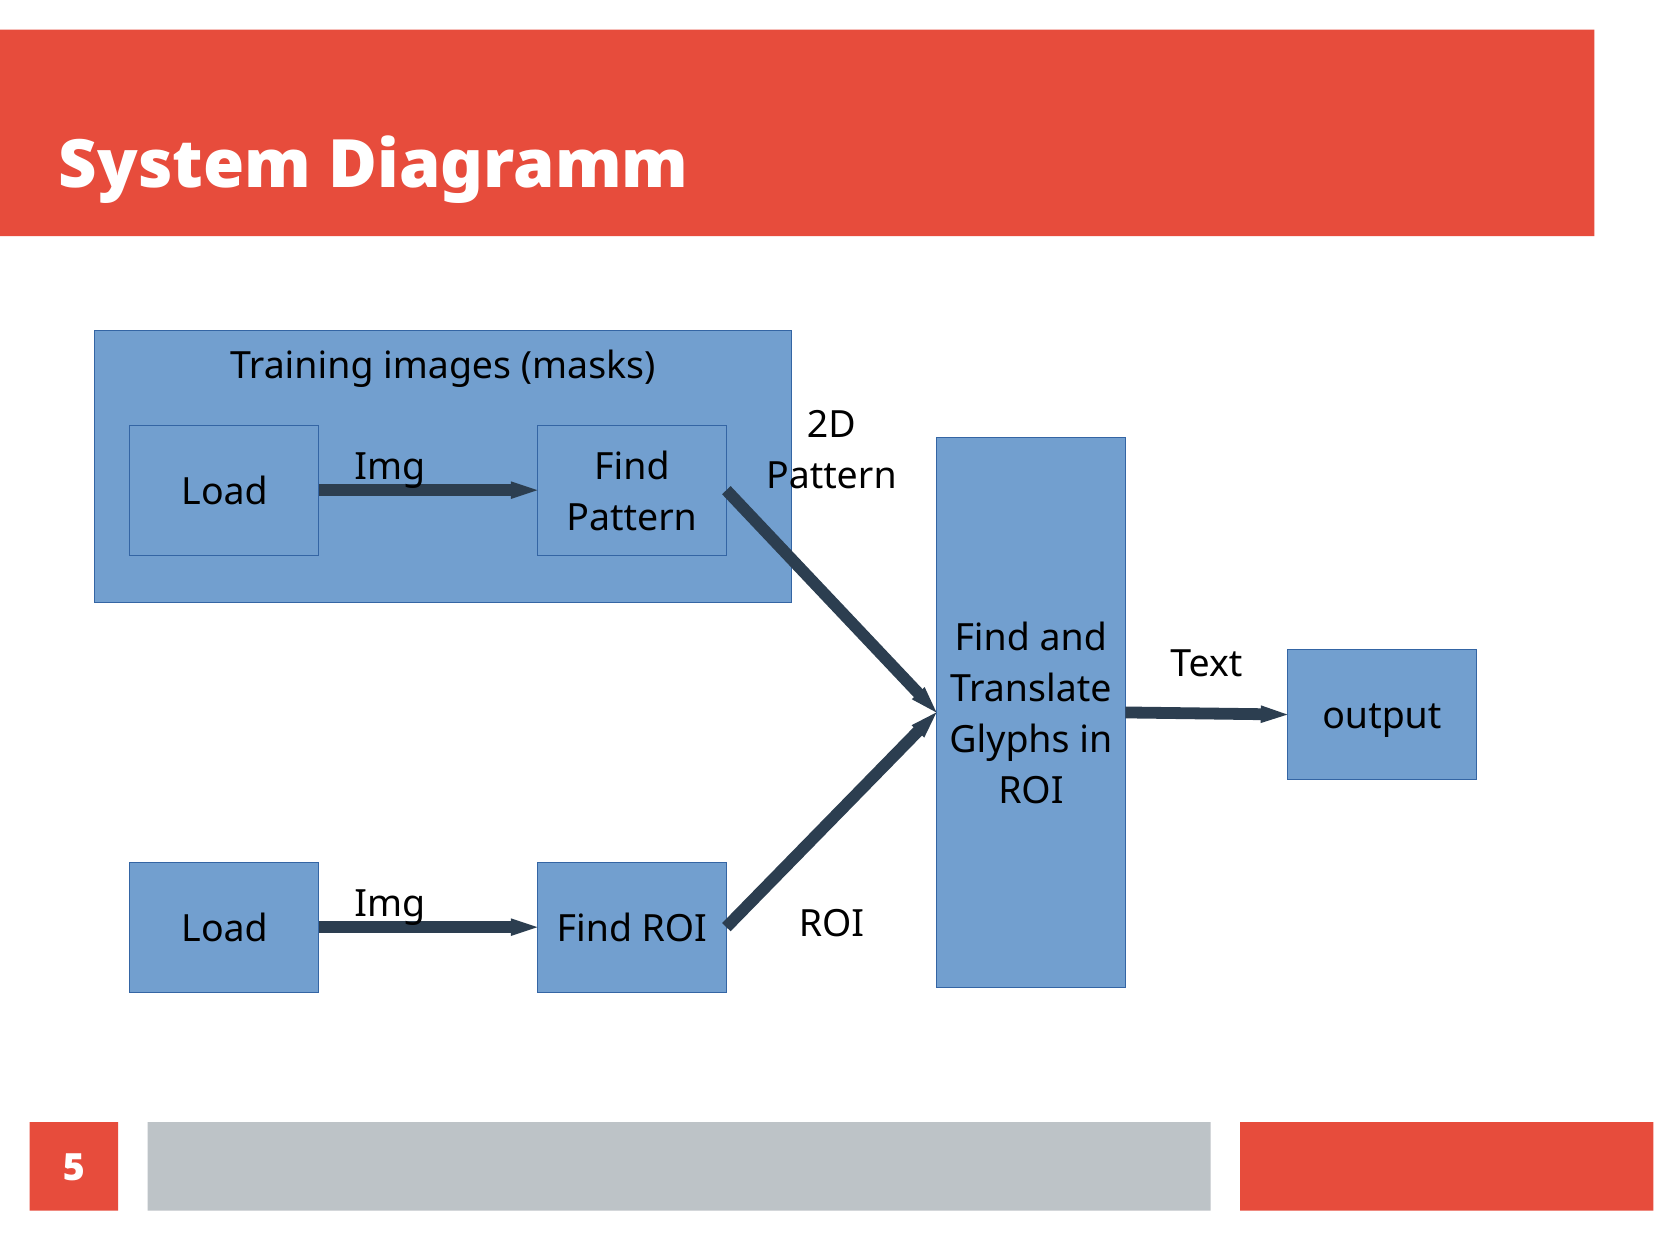

# System Diagramm
Training images (masks)
Load
Find
Pattern
Find and
Translate
Glyphs in
ROI
output
Load
Find ROI
5